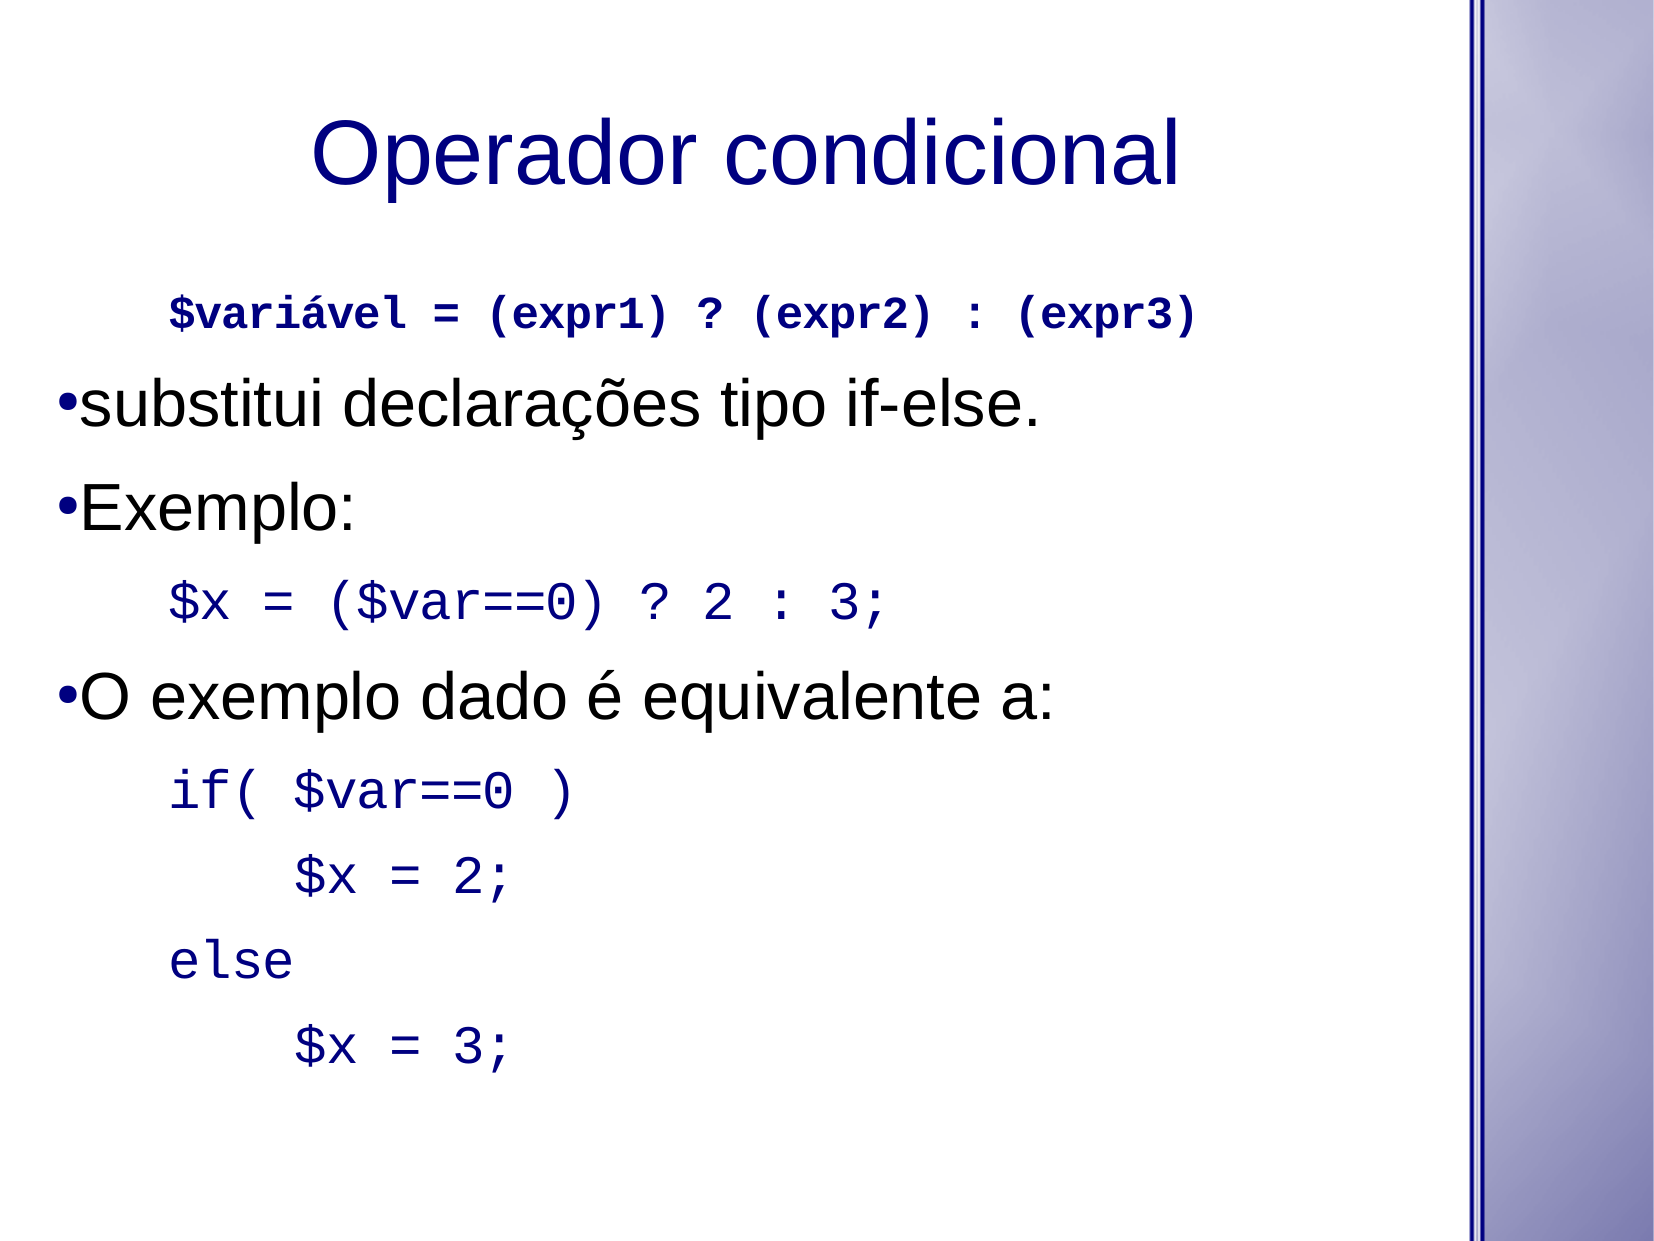

# Operador condicional
$variável = (expr1) ? (expr2) : (expr3)
substitui declarações tipo if-else.
Exemplo:
$x = ($var==0) ? 2 : 3;
O exemplo dado é equivalente a:
if( $var==0 )
 $x = 2;
else
 $x = 3;